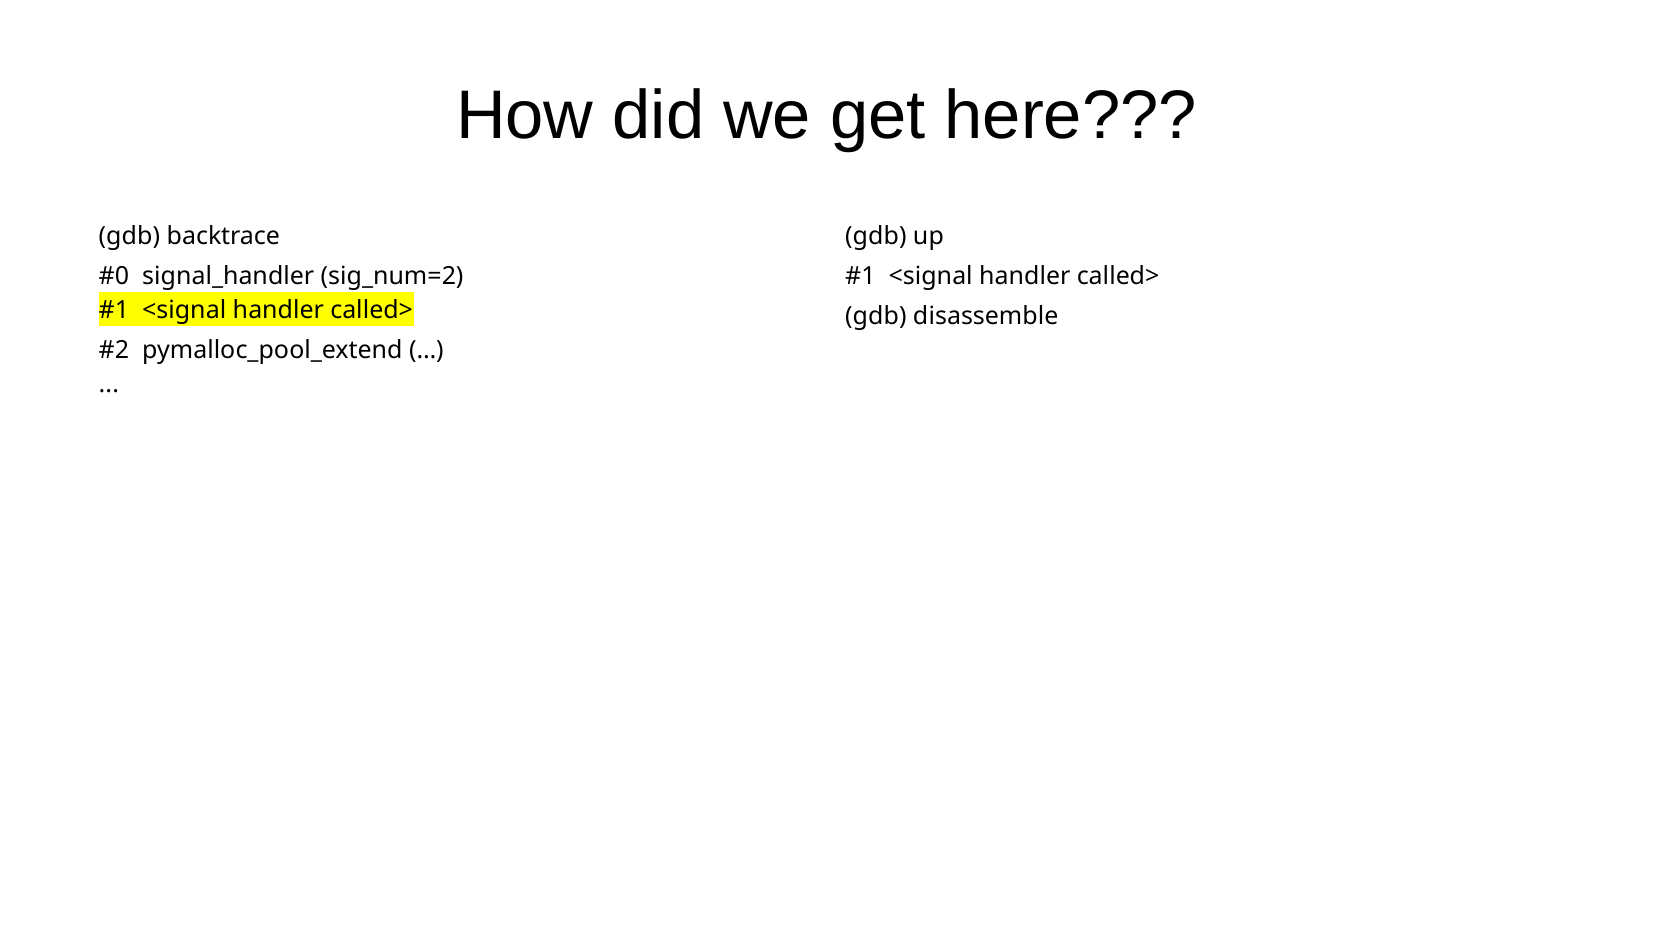

# How did we get here???
(gdb) up
#1 <signal handler called>
(gdb) disassemble
(gdb) backtrace
#0 signal_handler (sig_num=2)
#1 <signal handler called>
#2 pymalloc_pool_extend (…)
...